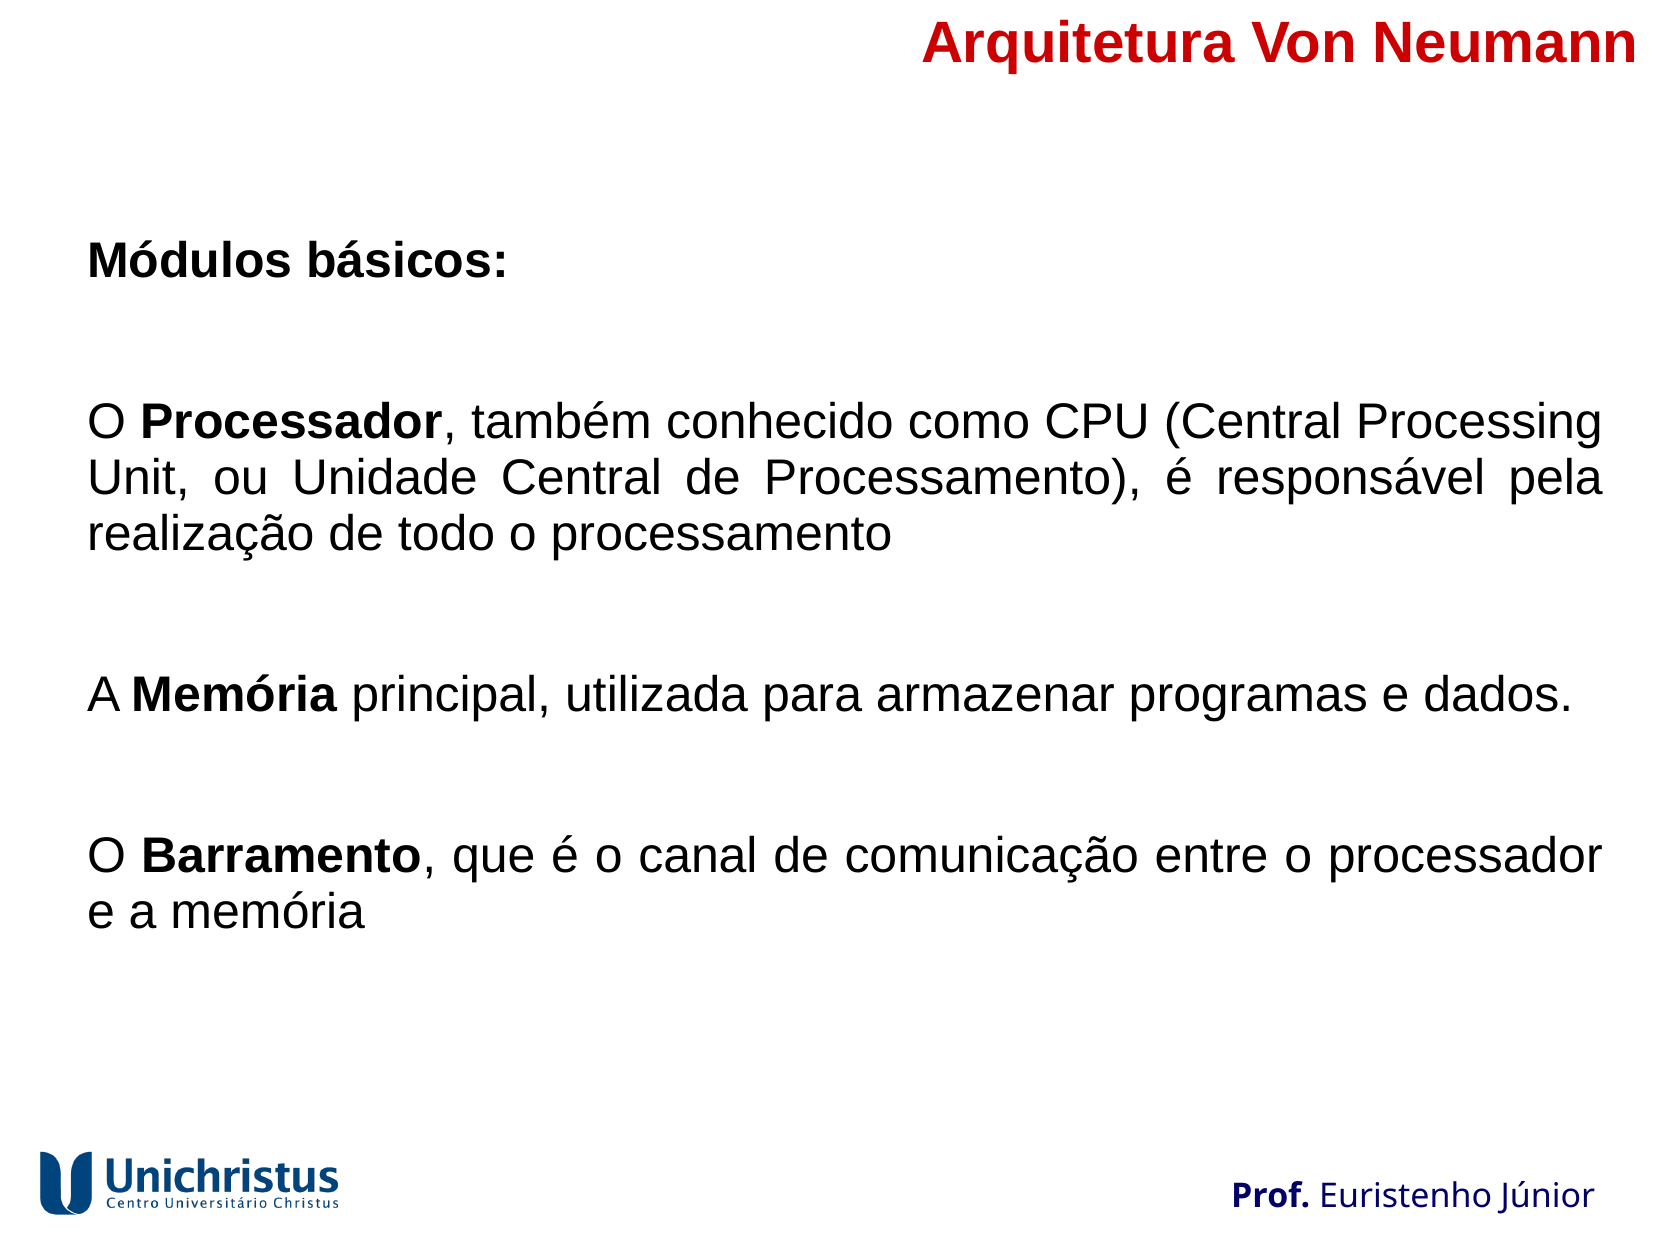

Arquitetura Von Neumann
Módulos básicos:
O Processador, também conhecido como CPU (Central Processing Unit, ou Unidade Central de Processamento), é responsável pela realização de todo o processamento
A Memória principal, utilizada para armazenar programas e dados.
O Barramento, que é o canal de comunicação entre o processador e a memória
Prof. Euristenho Júnior